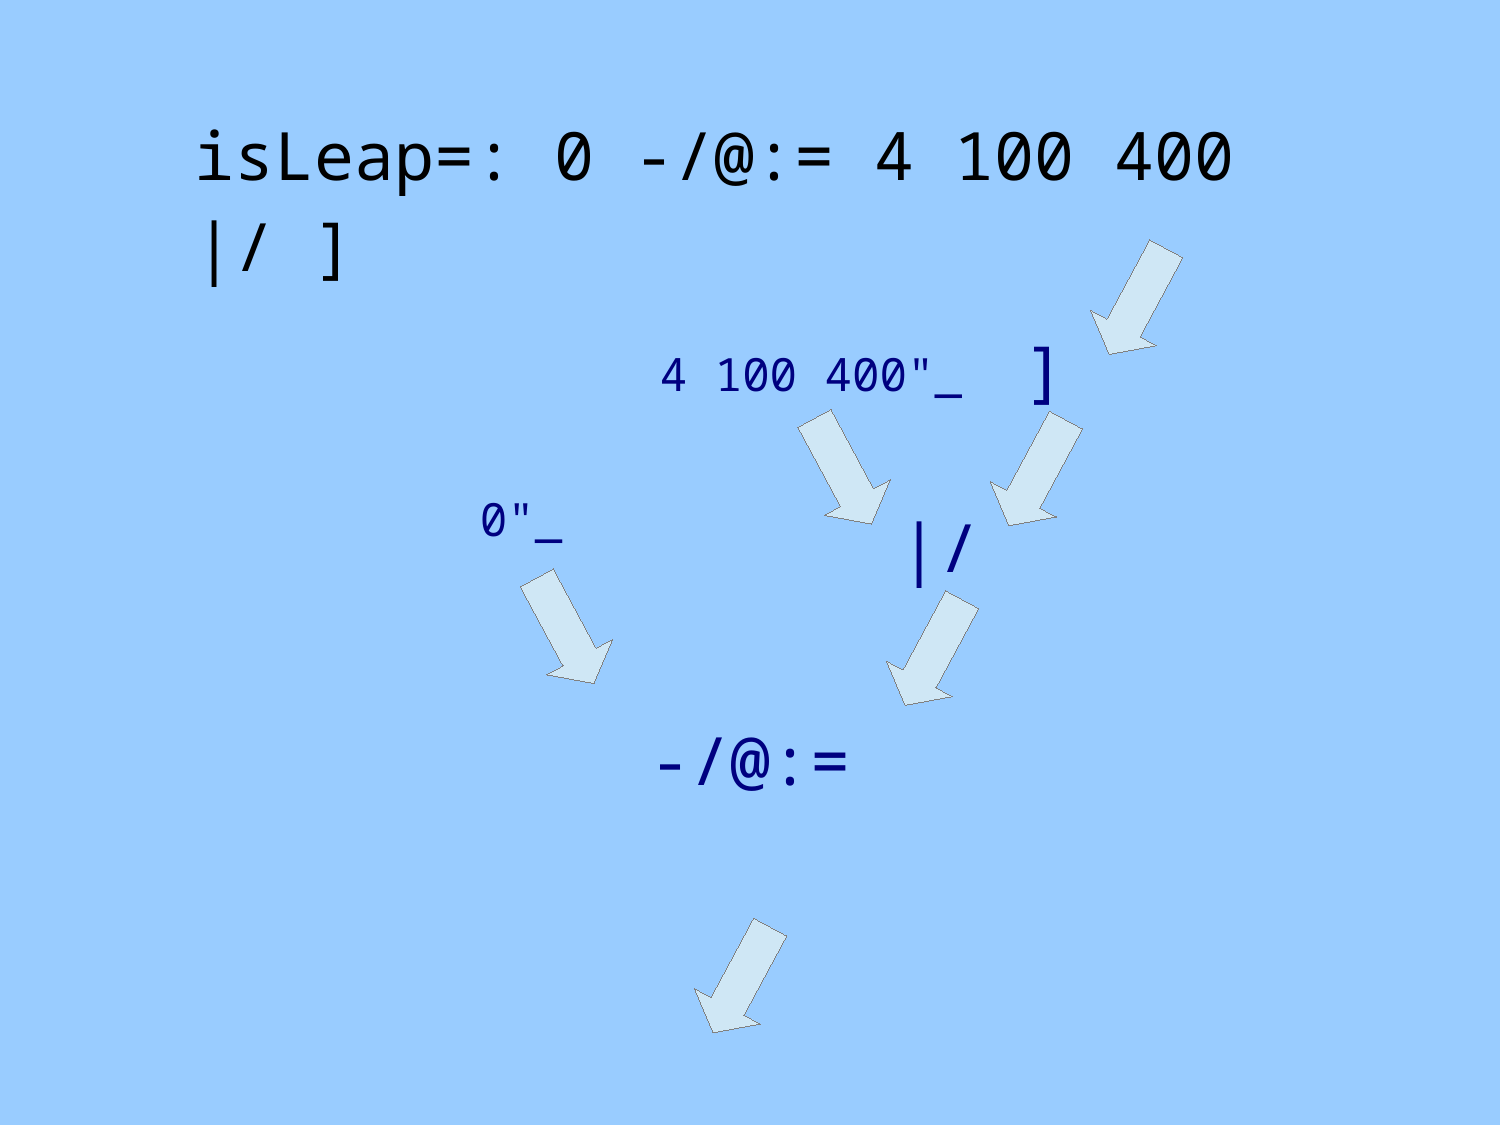

isLeap=: 0 -/@:= 4 100 400 |/ ]
]
4 100 400"_
0"_
|/
-/@:=